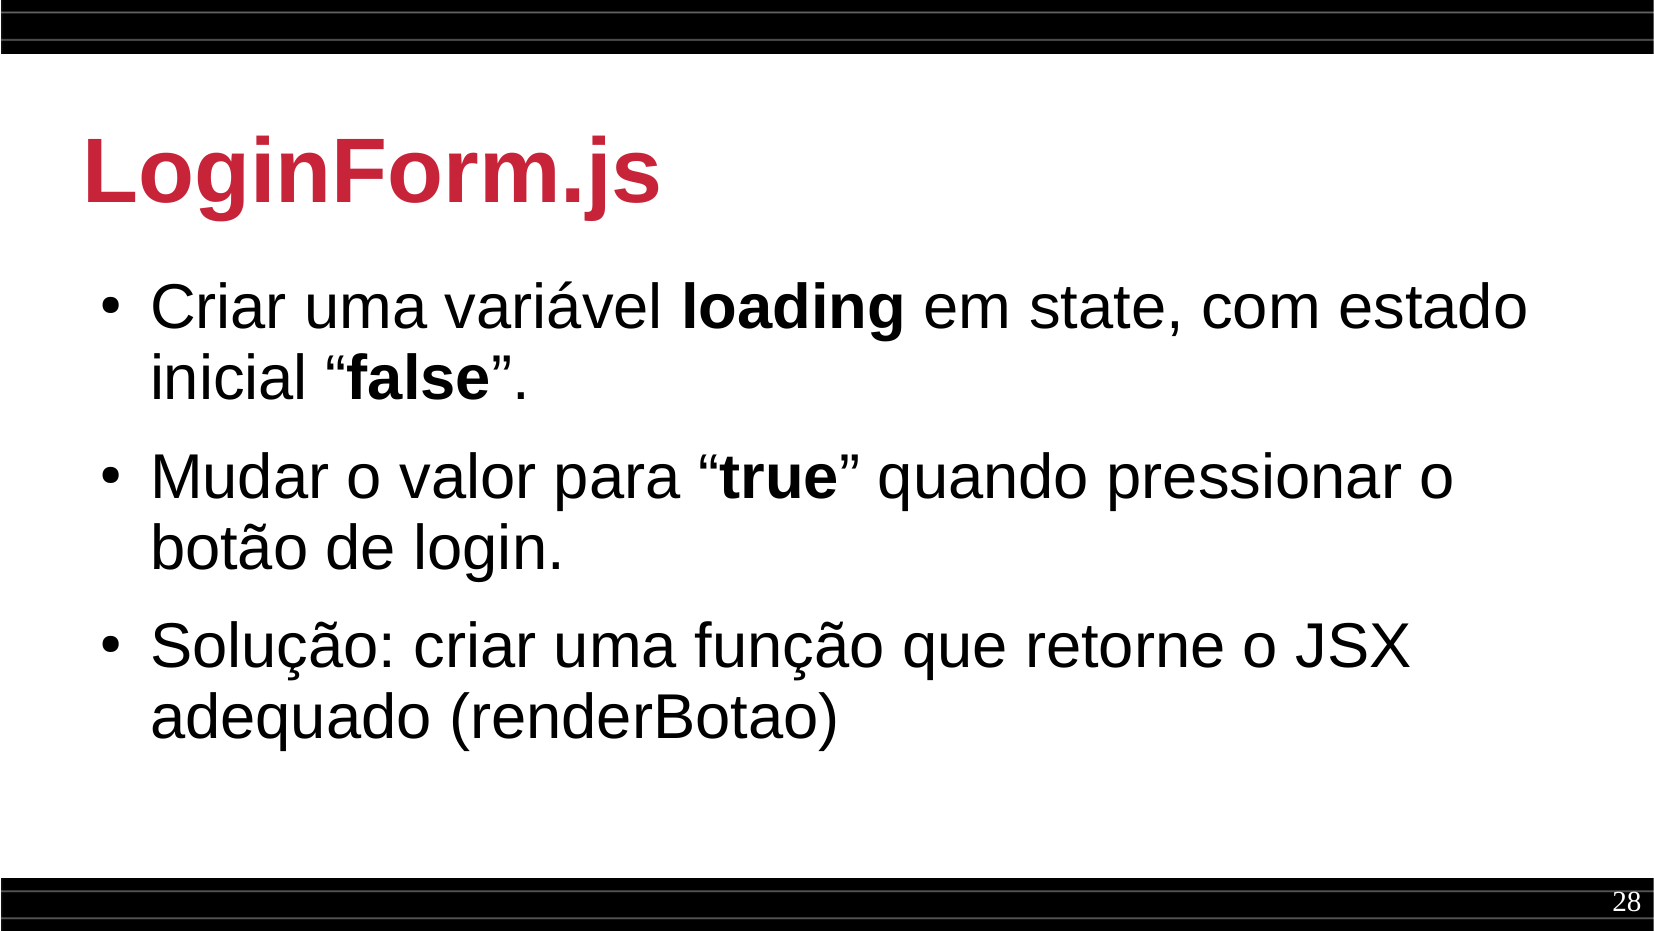

# LoginForm.js
Criar uma variável loading em state, com estado inicial “false”.
Mudar o valor para “true” quando pressionar o botão de login.
Solução: criar uma função que retorne o JSX adequado (renderBotao)